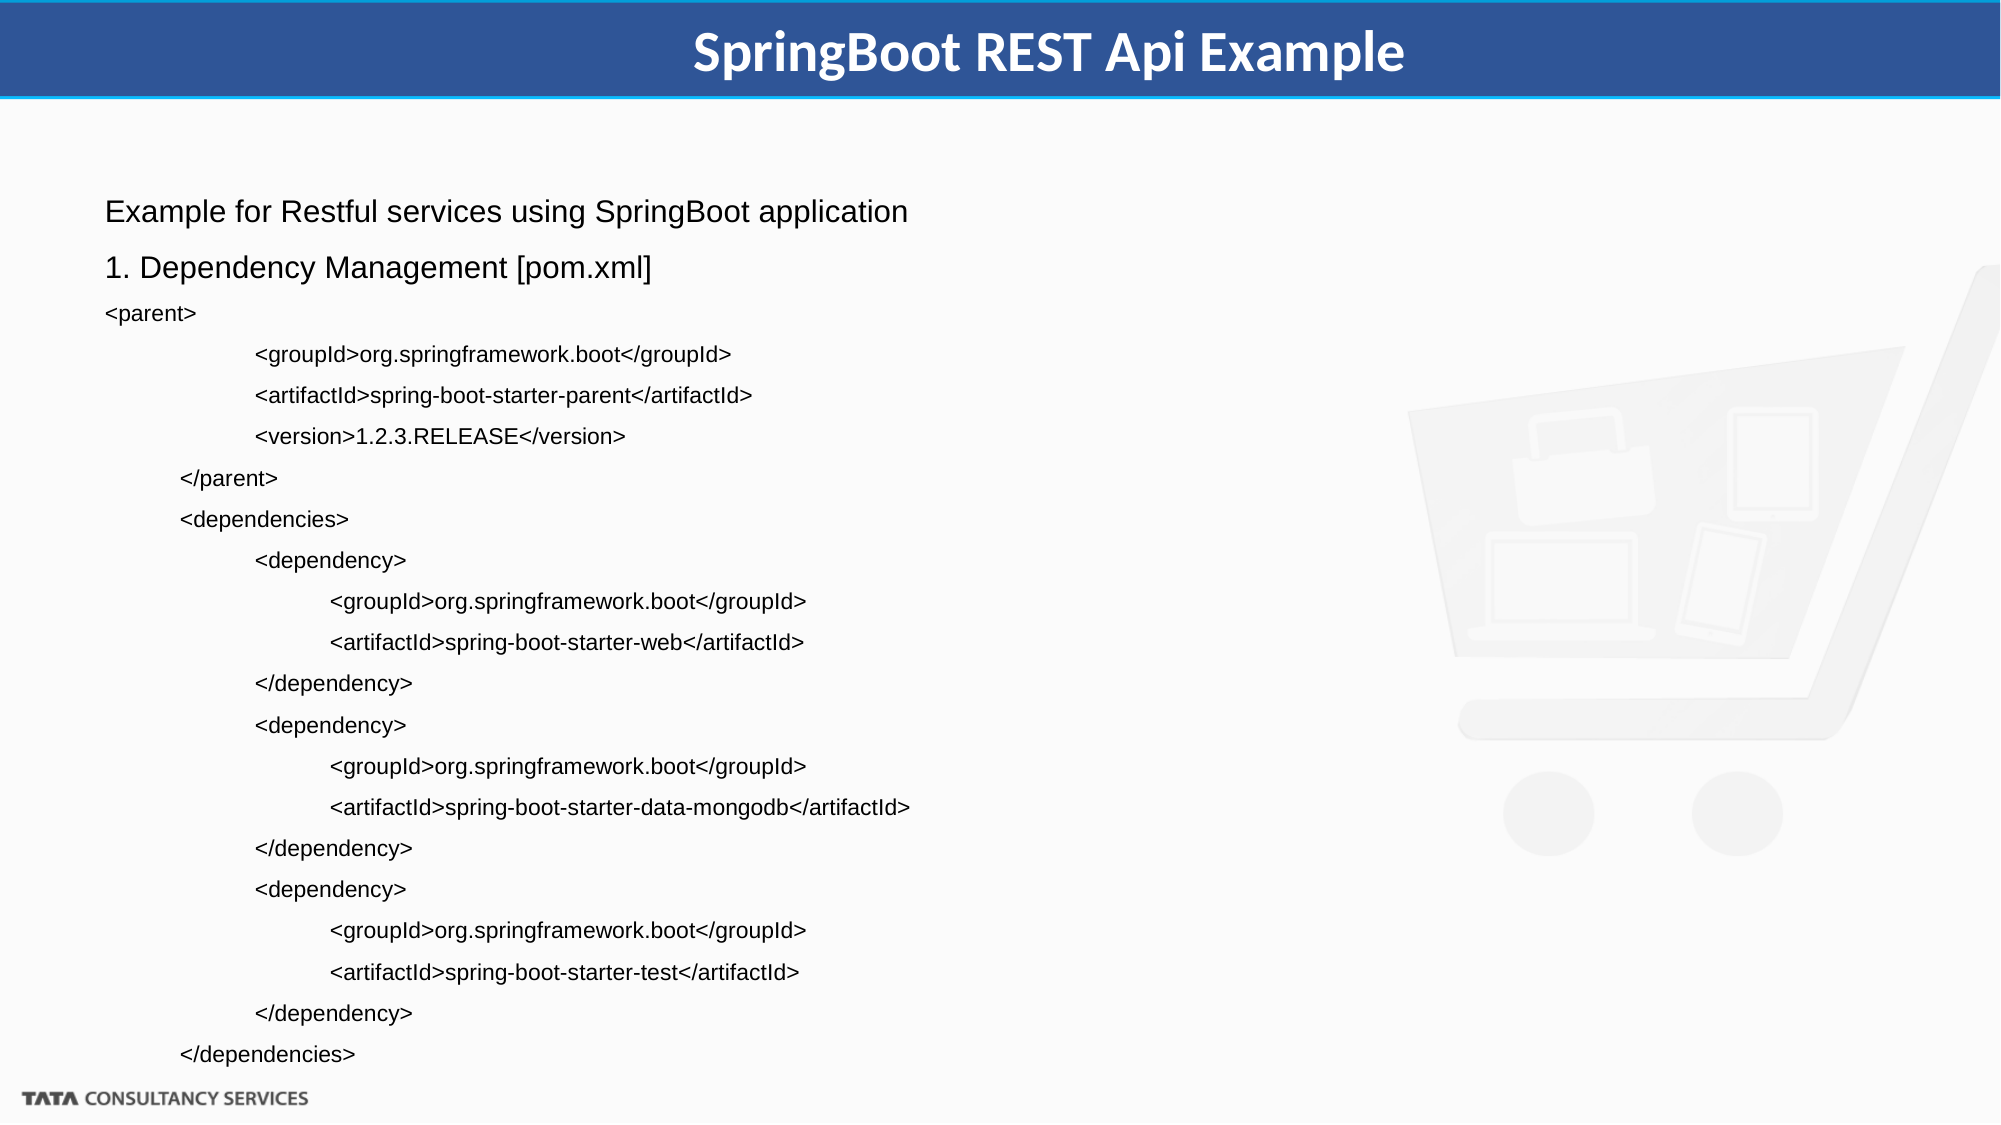

SpringBoot REST Api Example
Example for Restful services using SpringBoot application
1. Dependency Management [pom.xml]
<parent>
		<groupId>org.springframework.boot</groupId>
		<artifactId>spring-boot-starter-parent</artifactId>
		<version>1.2.3.RELEASE</version>
	</parent>
	<dependencies>
		<dependency>
			<groupId>org.springframework.boot</groupId>
			<artifactId>spring-boot-starter-web</artifactId>
		</dependency>
		<dependency>
			<groupId>org.springframework.boot</groupId>
			<artifactId>spring-boot-starter-data-mongodb</artifactId>
		</dependency>
		<dependency>
			<groupId>org.springframework.boot</groupId>
			<artifactId>spring-boot-starter-test</artifactId>
		</dependency>
	</dependencies>
3. REST Controller
Following is one possible Rest based controller, implementing REST API.
GET request to /api/user/ returns a list of users
GET request to /api/user/1 returns the user with ID 1
POST request to /api/user/ with a user object as JSON creates a new user
PUT request to /api/user/3 with a user object as JSON updates the user with ID 3
DELETE request to /api/user/4 deletes the user with ID 4
DELETE request to /api/user/ deletes all the users